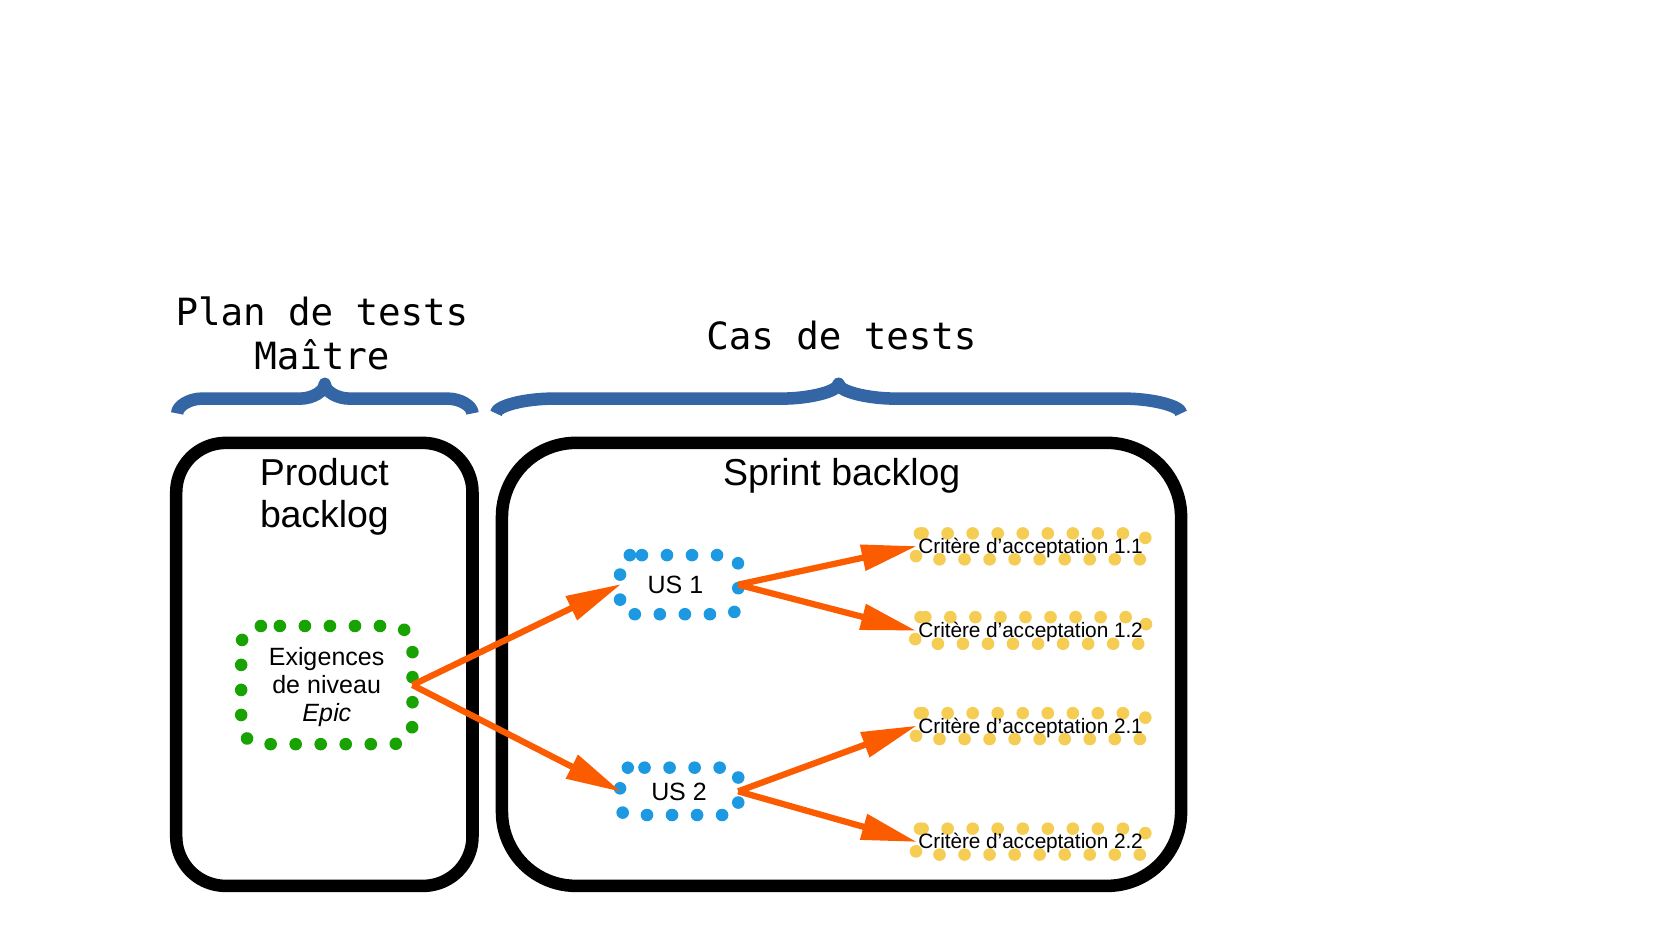

Plan de tests Maître
Cas de tests
Product backlog
Sprint backlog
Critère d’acceptation 1.1
US 1
Critère d’acceptation 1.2
Exigences
de niveau
Epic
Critère d’acceptation 2.1
US 2
Critère d’acceptation 2.2